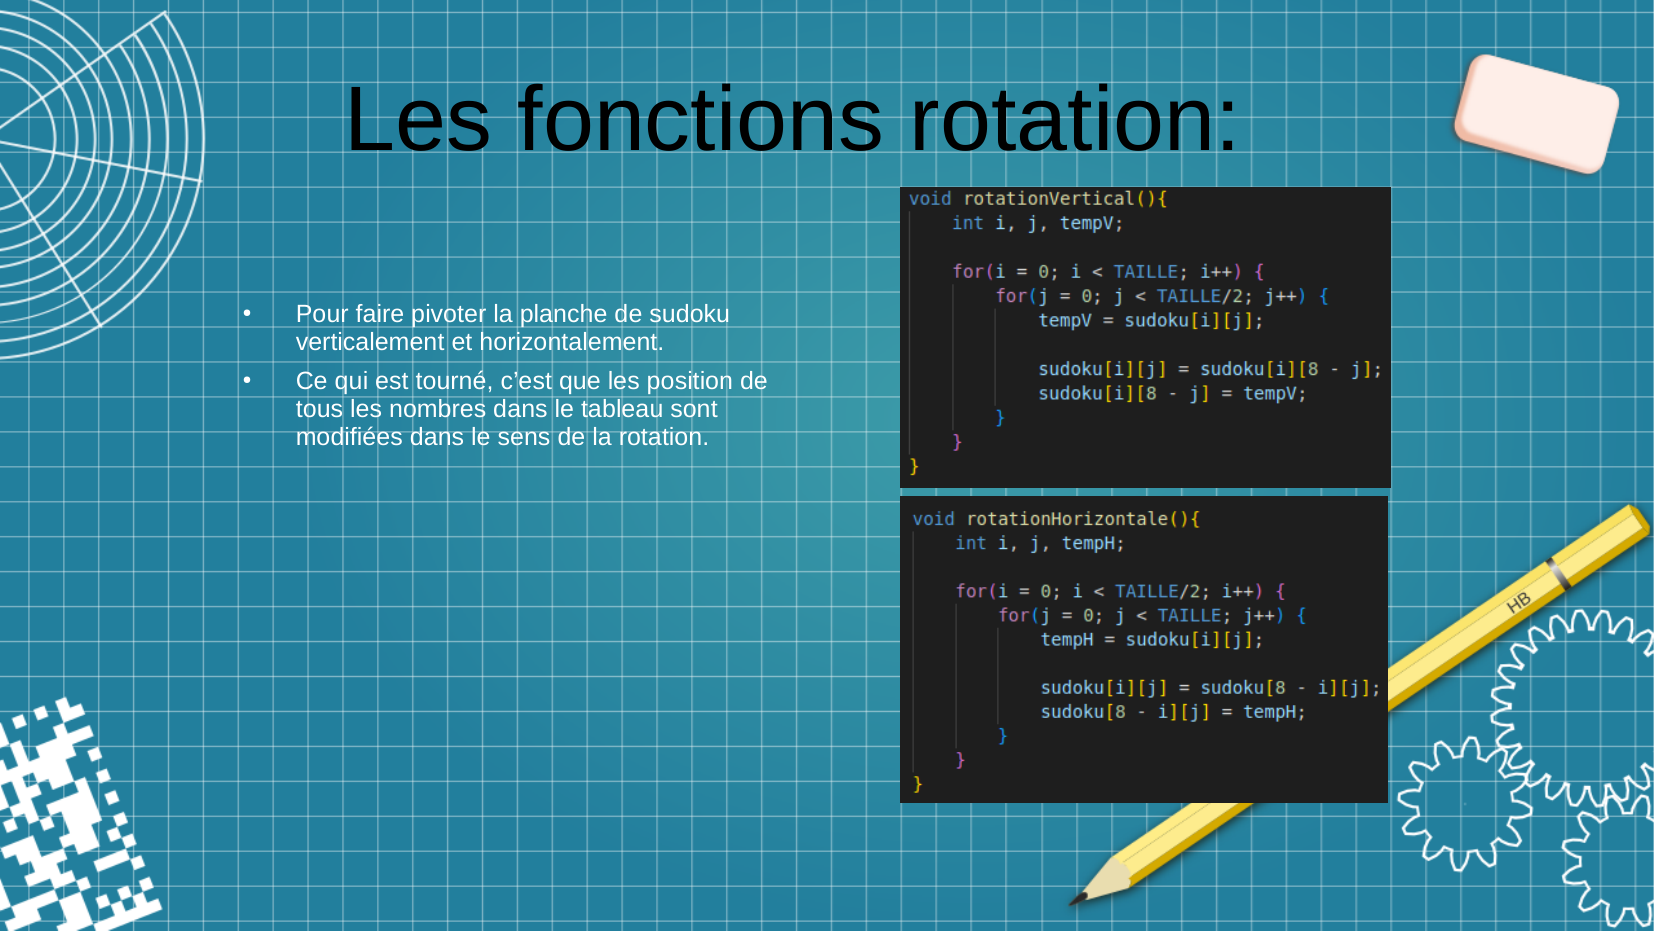

# Les fonctions rotation:
Pour faire pivoter la planche de sudoku verticalement et horizontalement.
Ce qui est tourné, c’est que les position de tous les nombres dans le tableau sont modifiées dans le sens de la rotation.